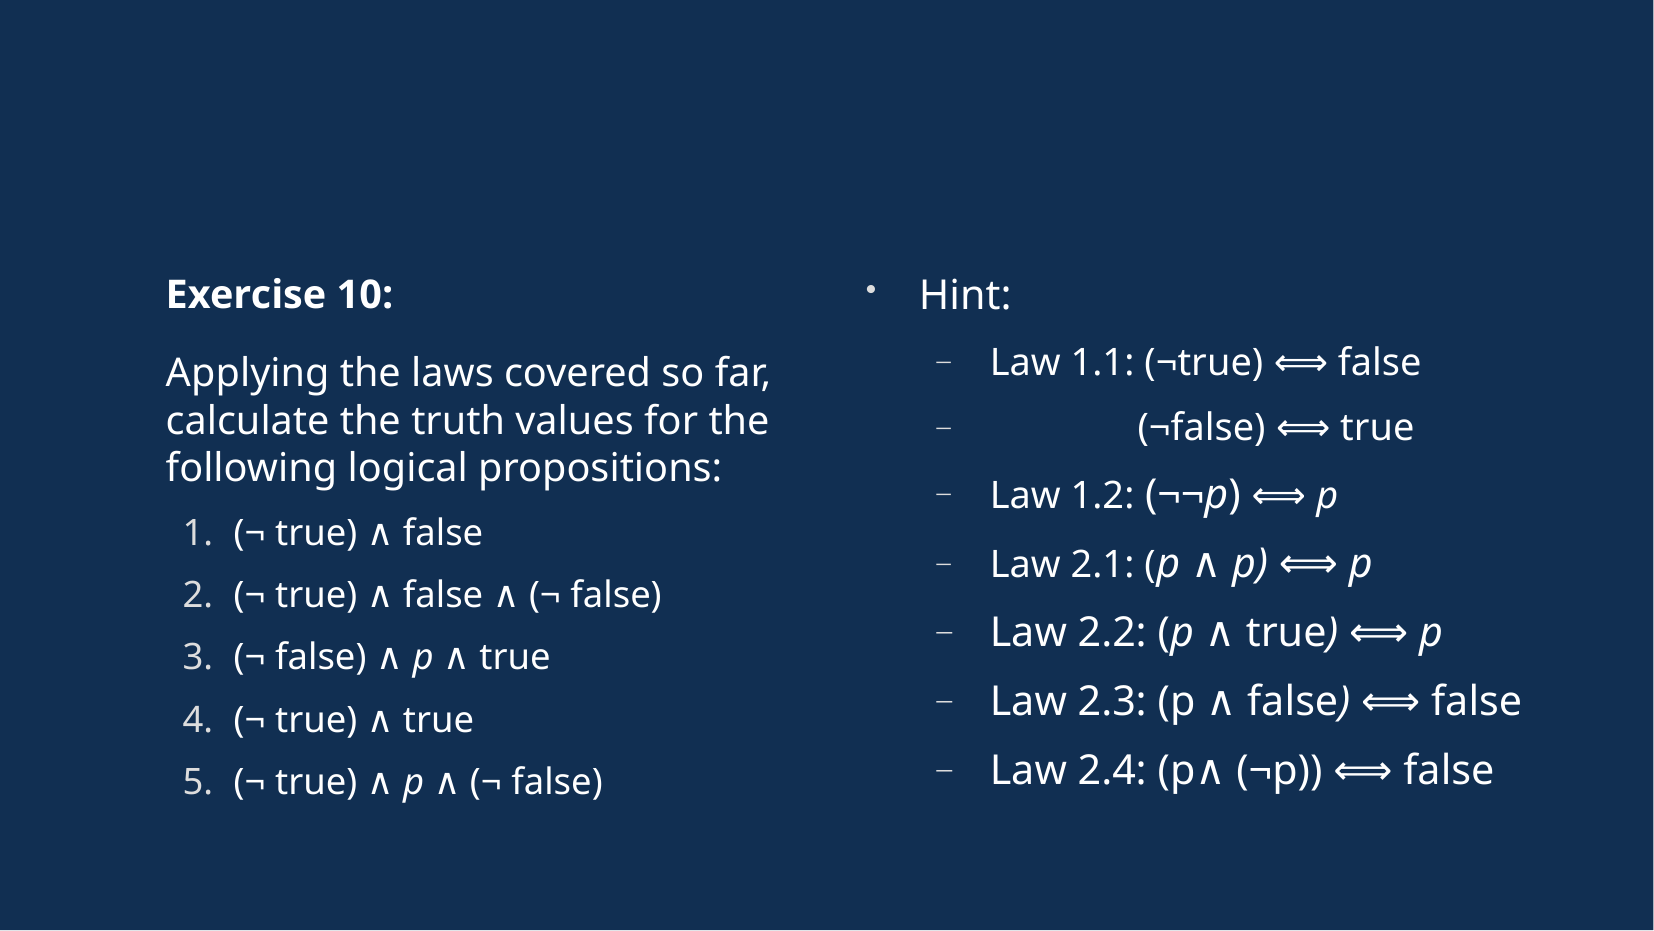

# Exercise 10:
Applying the laws covered so far, calculate the truth values for the following logical propositions:
(¬ true) ∧ false
(¬ true) ∧ false ∧ (¬ false)
(¬ false) ∧ p ∧ true
(¬ true) ∧ true
(¬ true) ∧ p ∧ (¬ false)
Hint:
Law 1.1: (¬true) ⟺ false
 		(¬false) ⟺ true
Law 1.2: (¬¬p) ⟺ p
Law 2.1: (p ∧ p) ⟺ p
Law 2.2: (p ∧ true) ⟺ p
Law 2.3: (p ∧ false) ⟺ false
Law 2.4: (p∧ (¬p)) ⟺ false